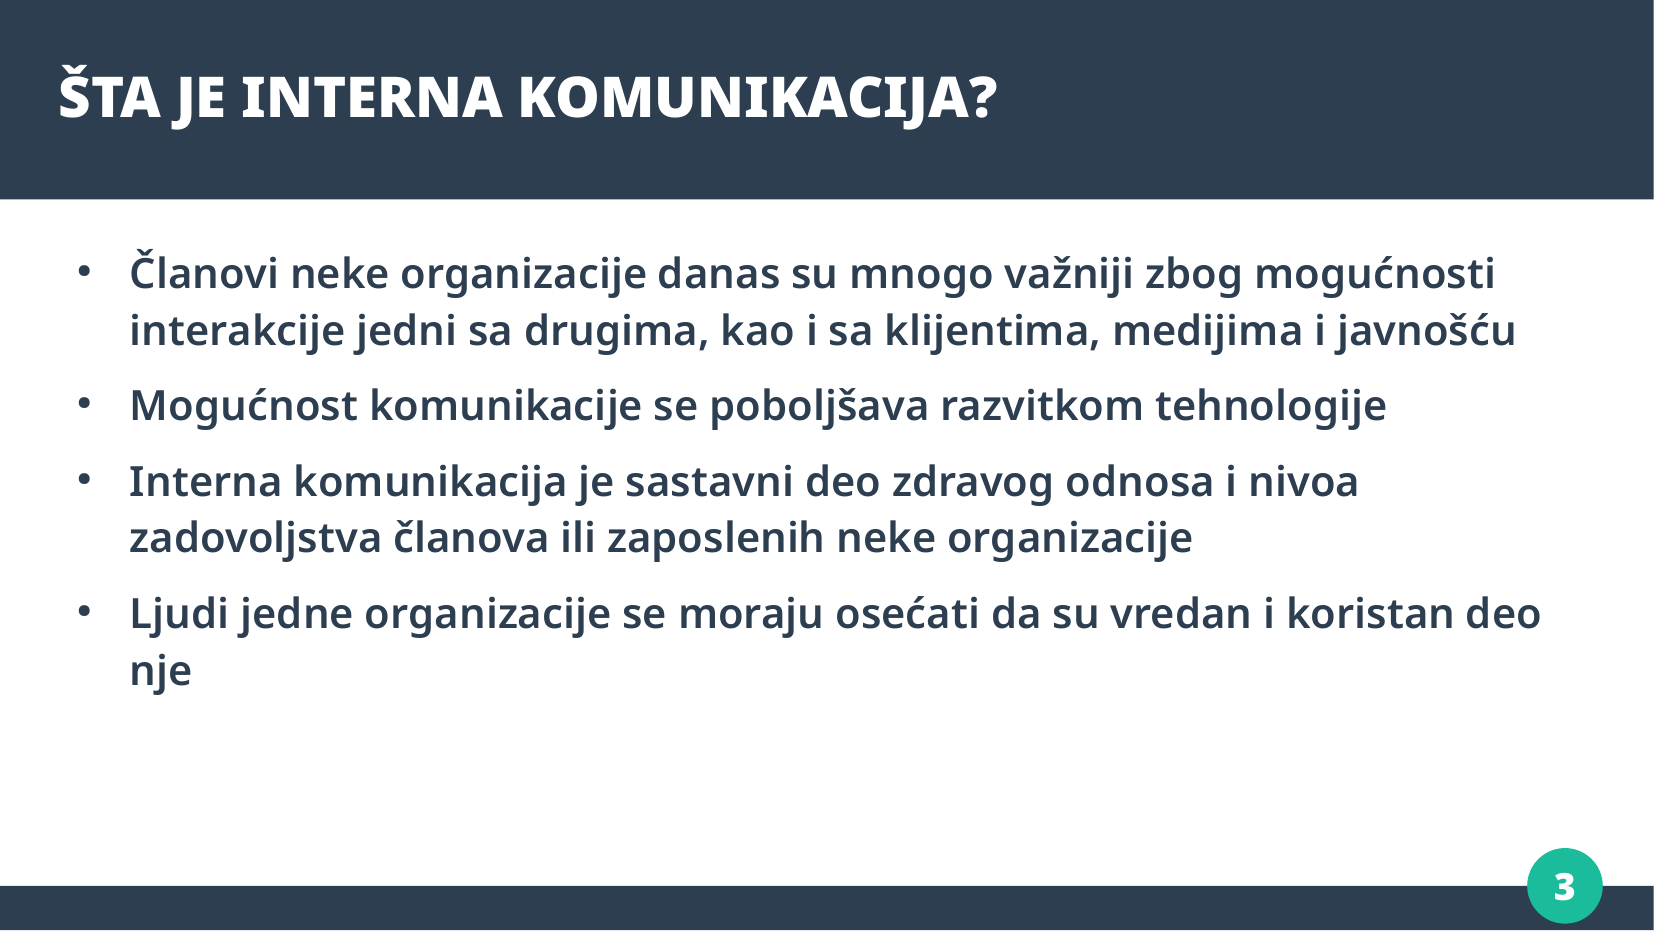

# ŠTA JE INTERNA KOMUNIKACIJA?
Članovi neke organizacije danas su mnogo važniji zbog mogućnosti interakcije jedni sa drugima, kao i sa klijentima, medijima i javnošću
Mogućnost komunikacije se poboljšava razvitkom tehnologije
Interna komunikacija je sastavni deo zdravog odnosa i nivoa zadovoljstva članova ili zaposlenih neke organizacije
Ljudi jedne organizacije se moraju osećati da su vredan i koristan deo nje